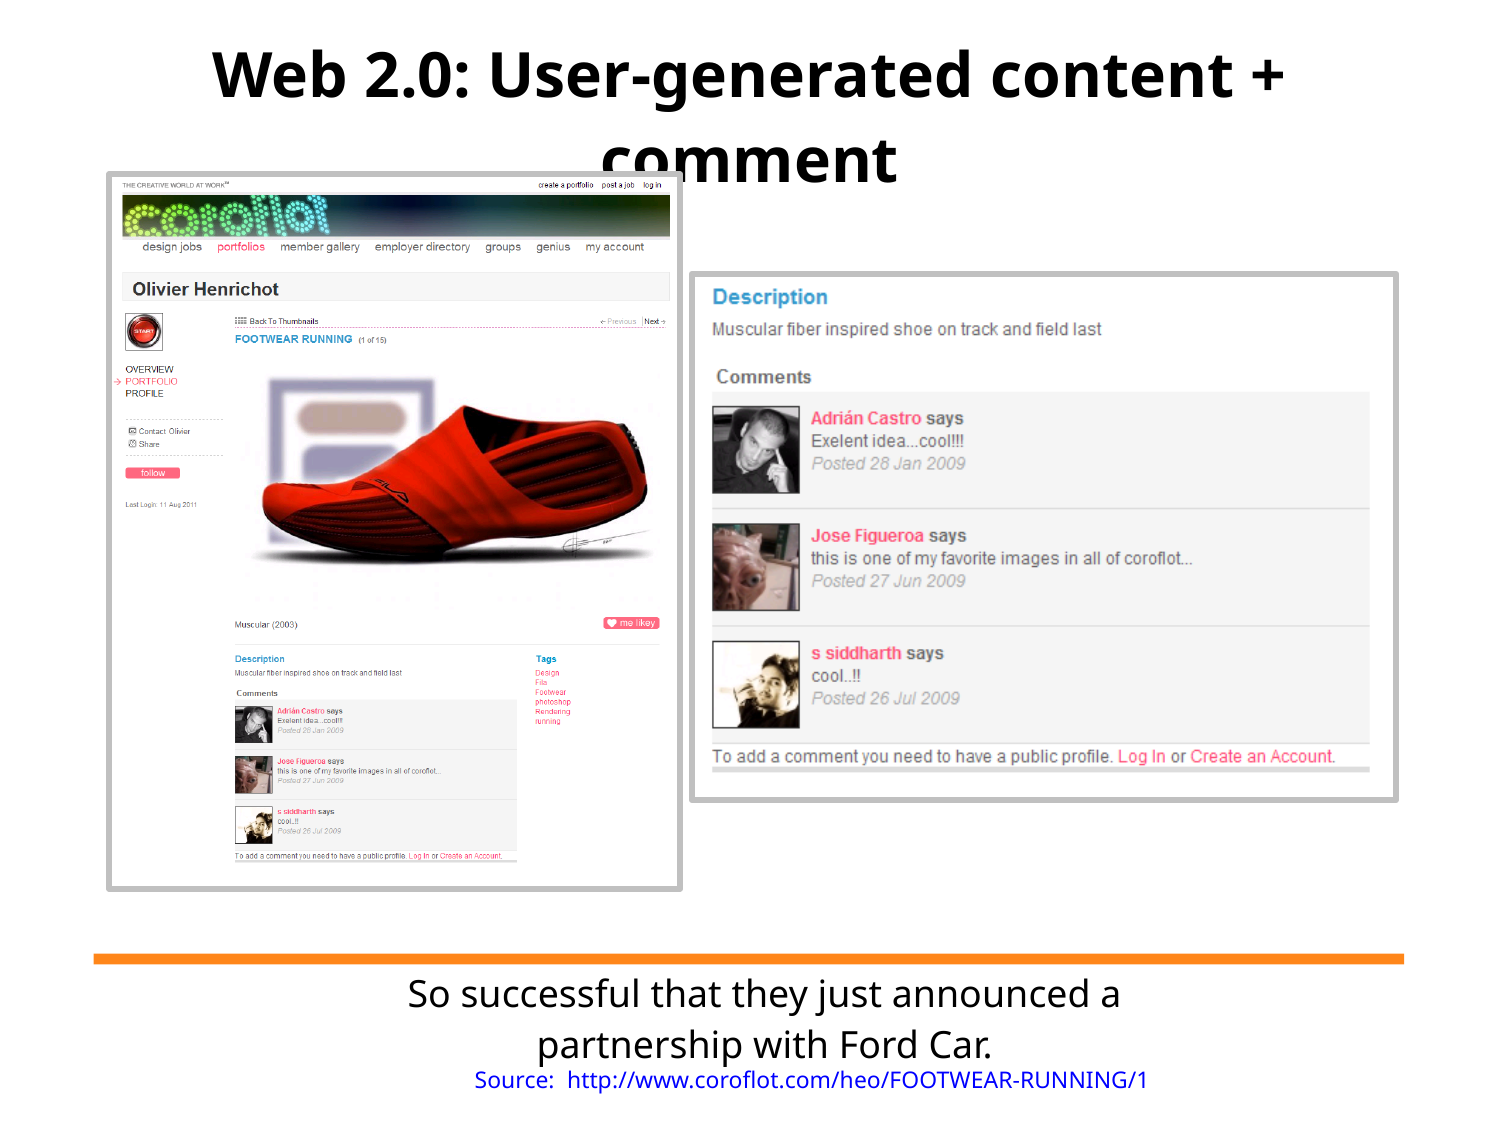

# Web 2.0: User-generated content + comment
So successful that they just announced a partnership with Ford Car.
Source: http://www.coroflot.com/heo/FOOTWEAR-RUNNING/1